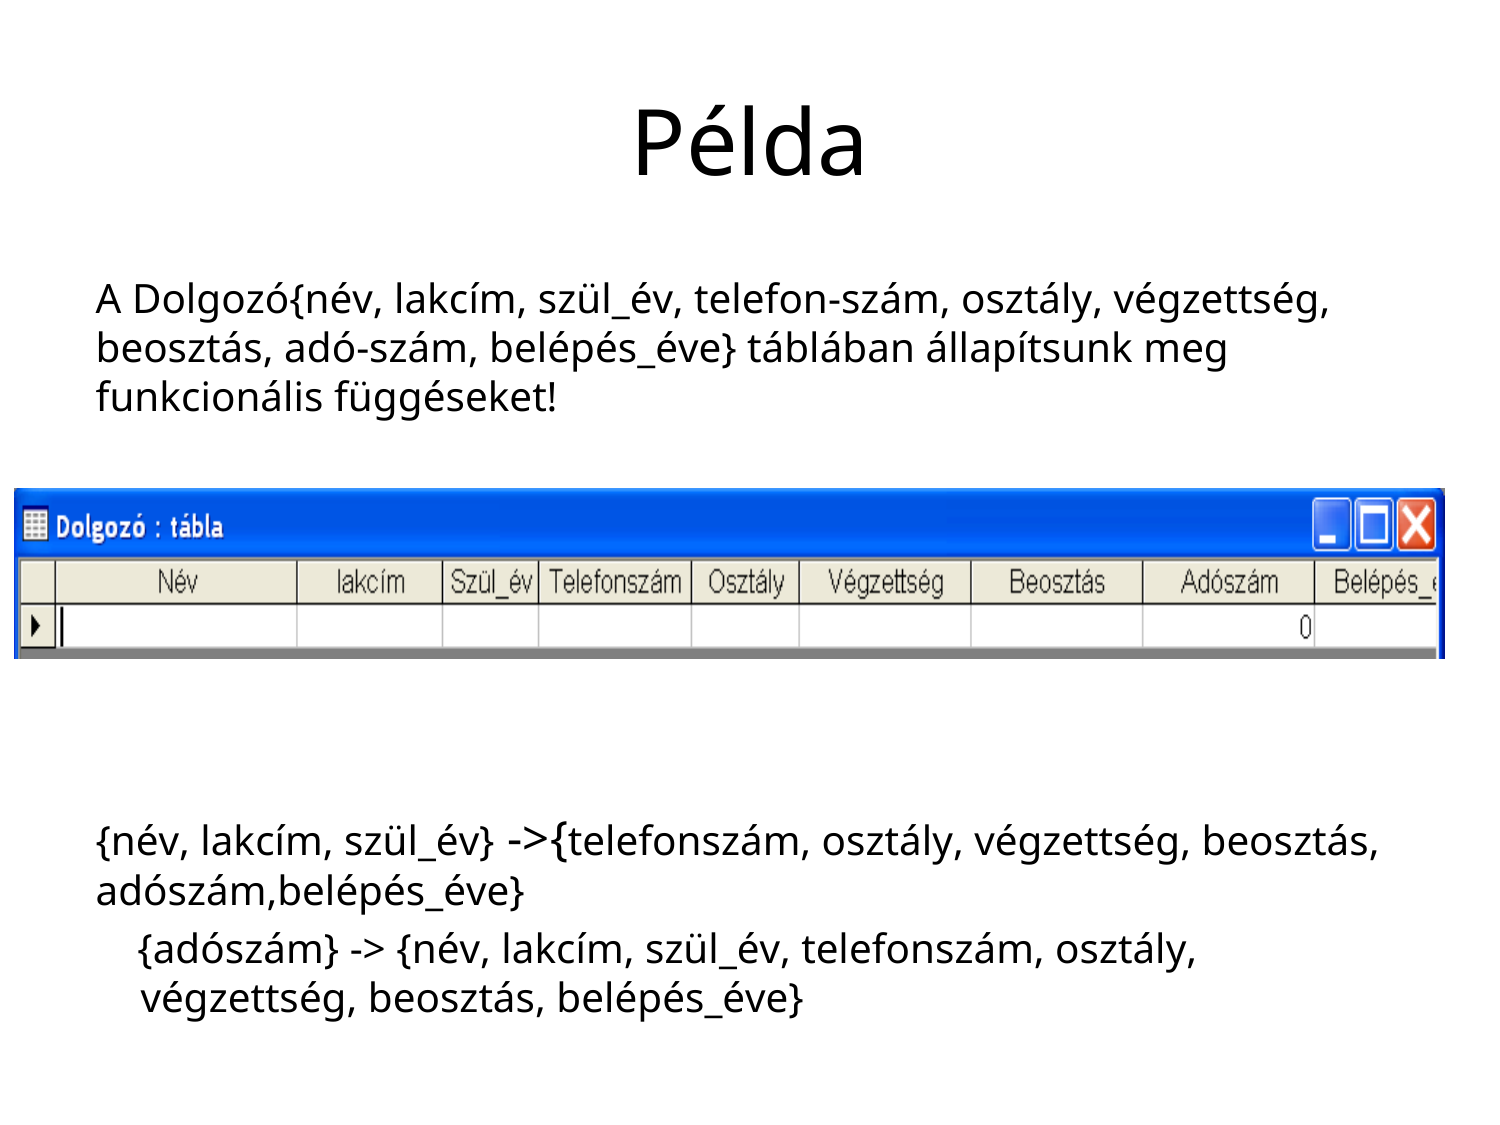

# Példa
A Dolgozó{név, lakcím, szül_év, telefon-szám, osztály, végzettség, beosztás, adó-szám, belépés_éve} táblában állapítsunk meg funkcionális függéseket!
{név, lakcím, szül_év} ->{telefonszám, osztály, végzettség, beosztás, adószám,belépés_éve}
 {adószám} -> {név, lakcím, szül_év, telefonszám, osztály, végzettség, beosztás, belépés_éve}